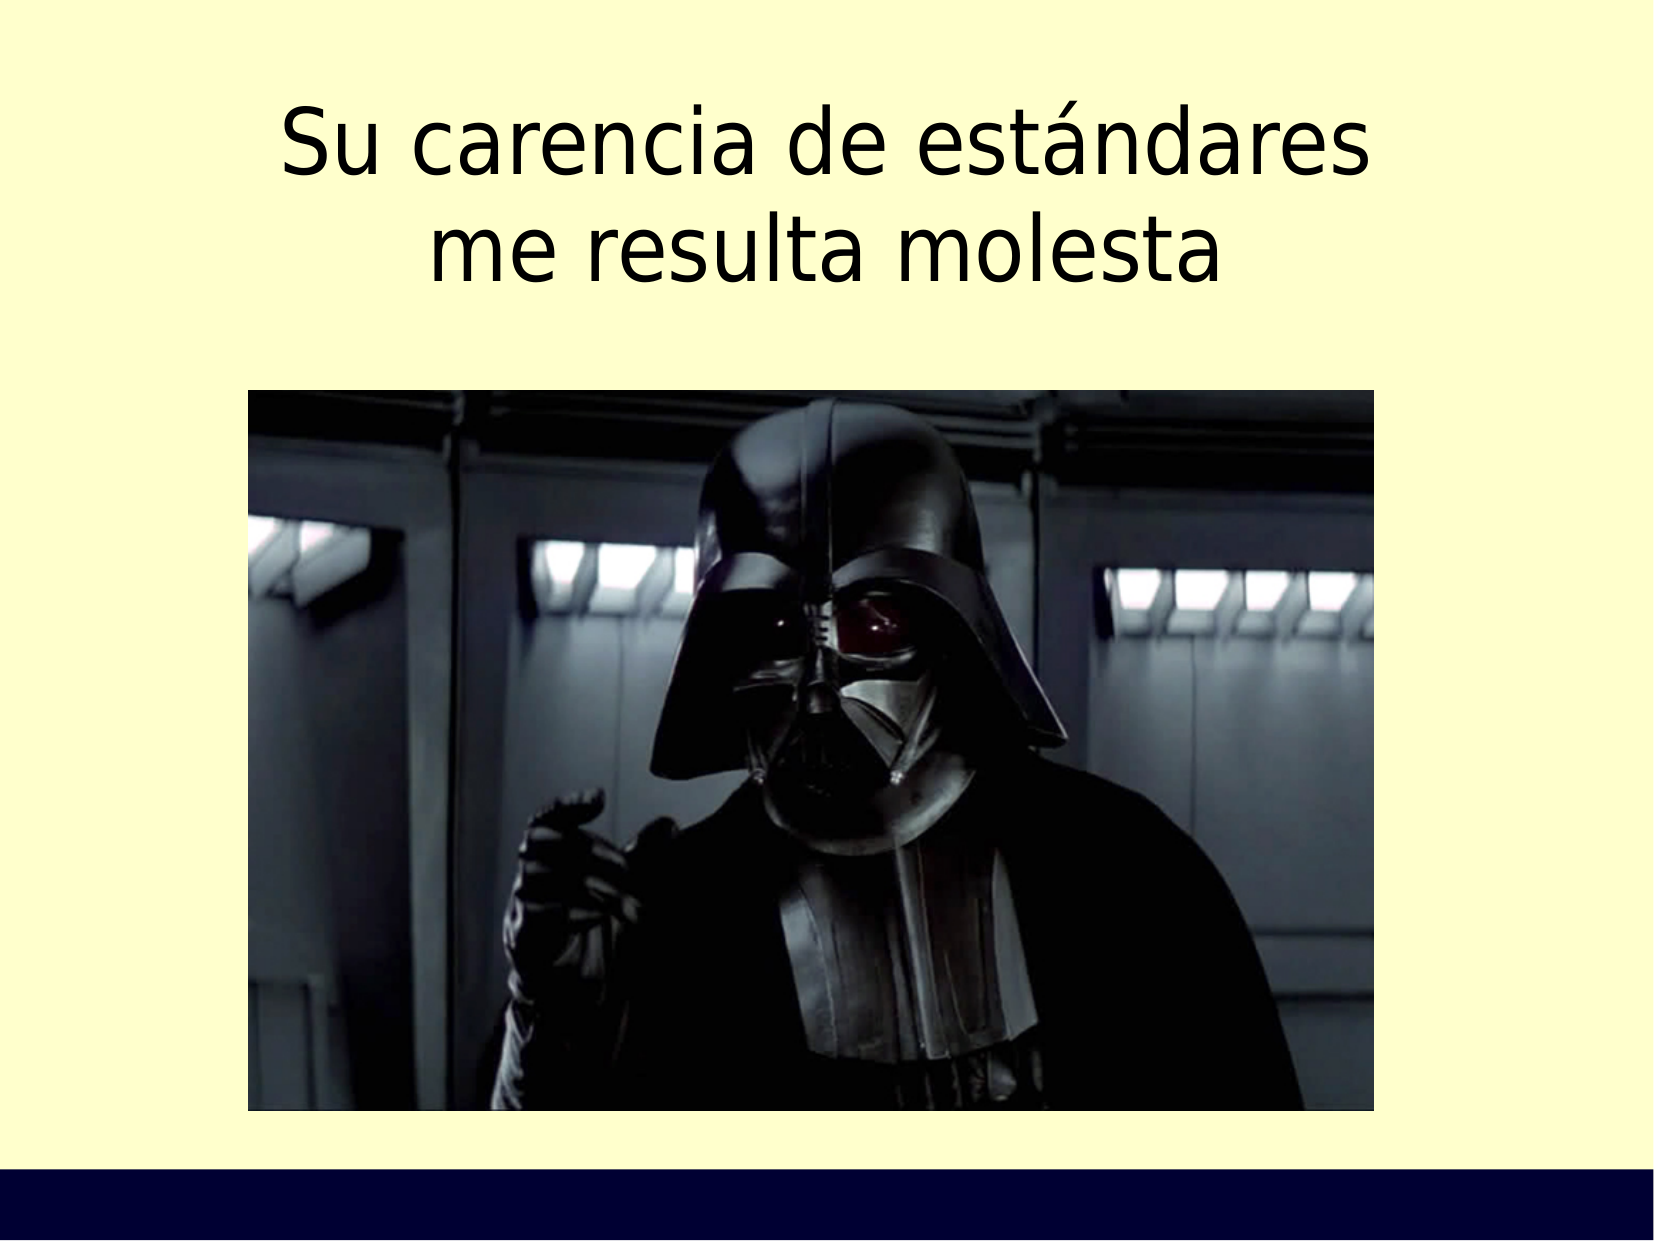

# Su carencia de estándares me resulta molesta